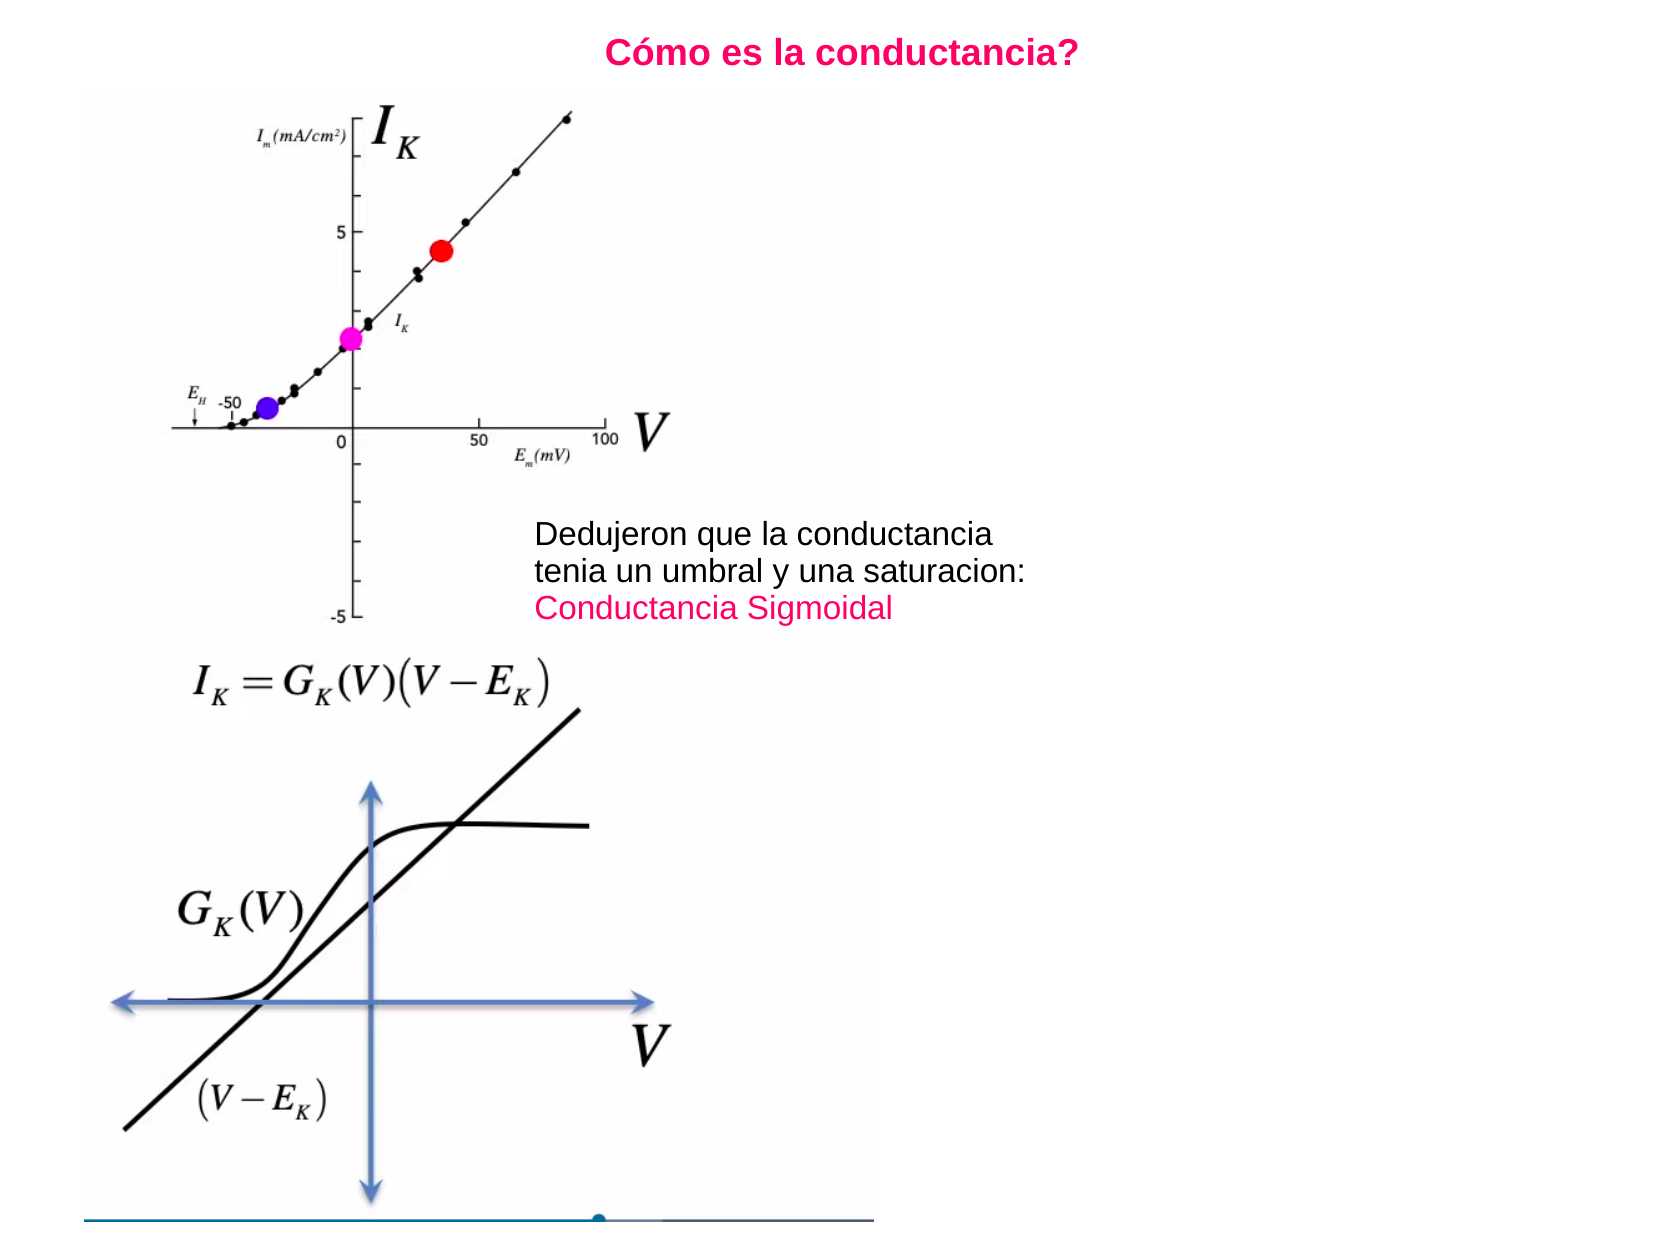

Cómo es la conductancia?
Dedujeron que la conductancia tenia un umbral y una saturacion: Conductancia Sigmoidal